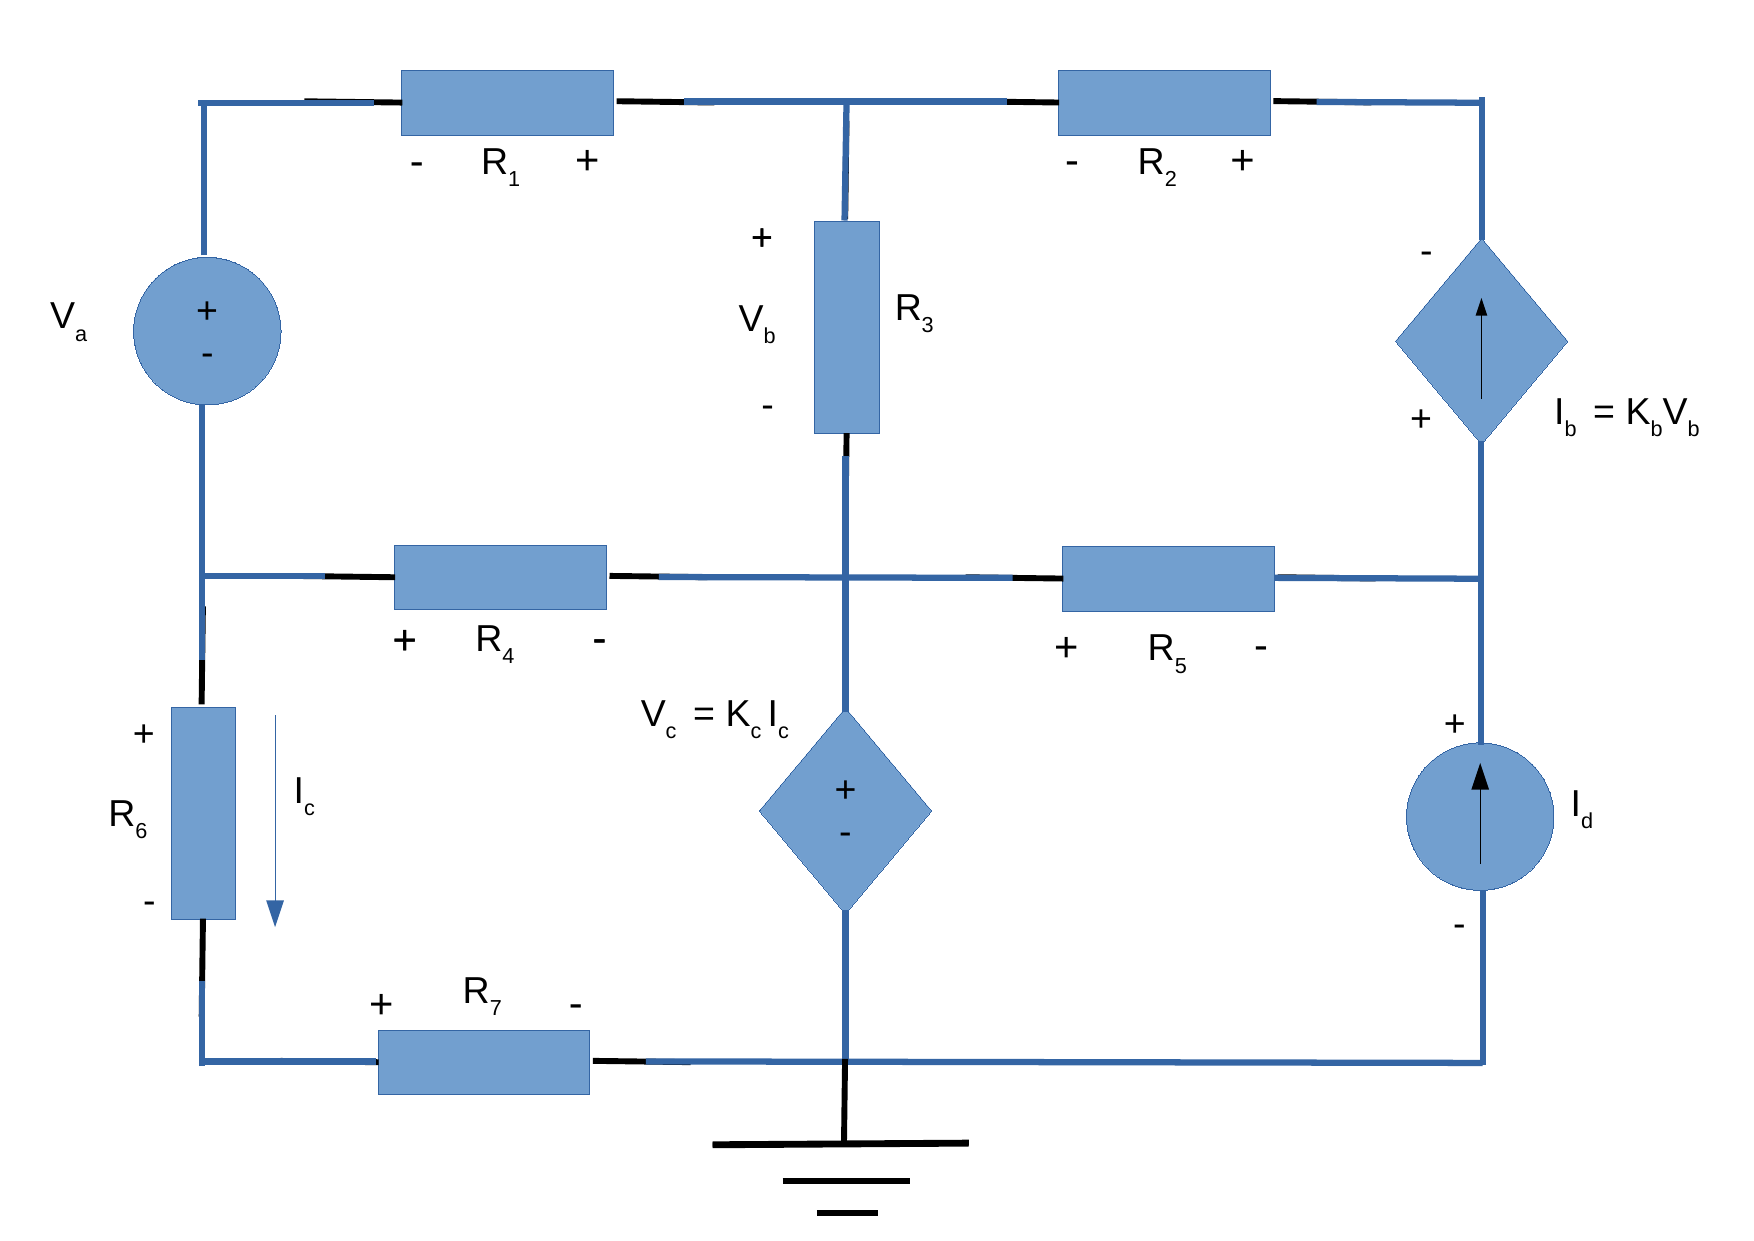

+
+
-
-
R1
R2
+
+
-
+
-
R3
Va
Vb
-
Ib = KbVb
+
-
-
+
+
R4
-
+
R5
Vc = Kc Ic
+
+
+
-
Ic
Id
R6
-
-
R7
-
+